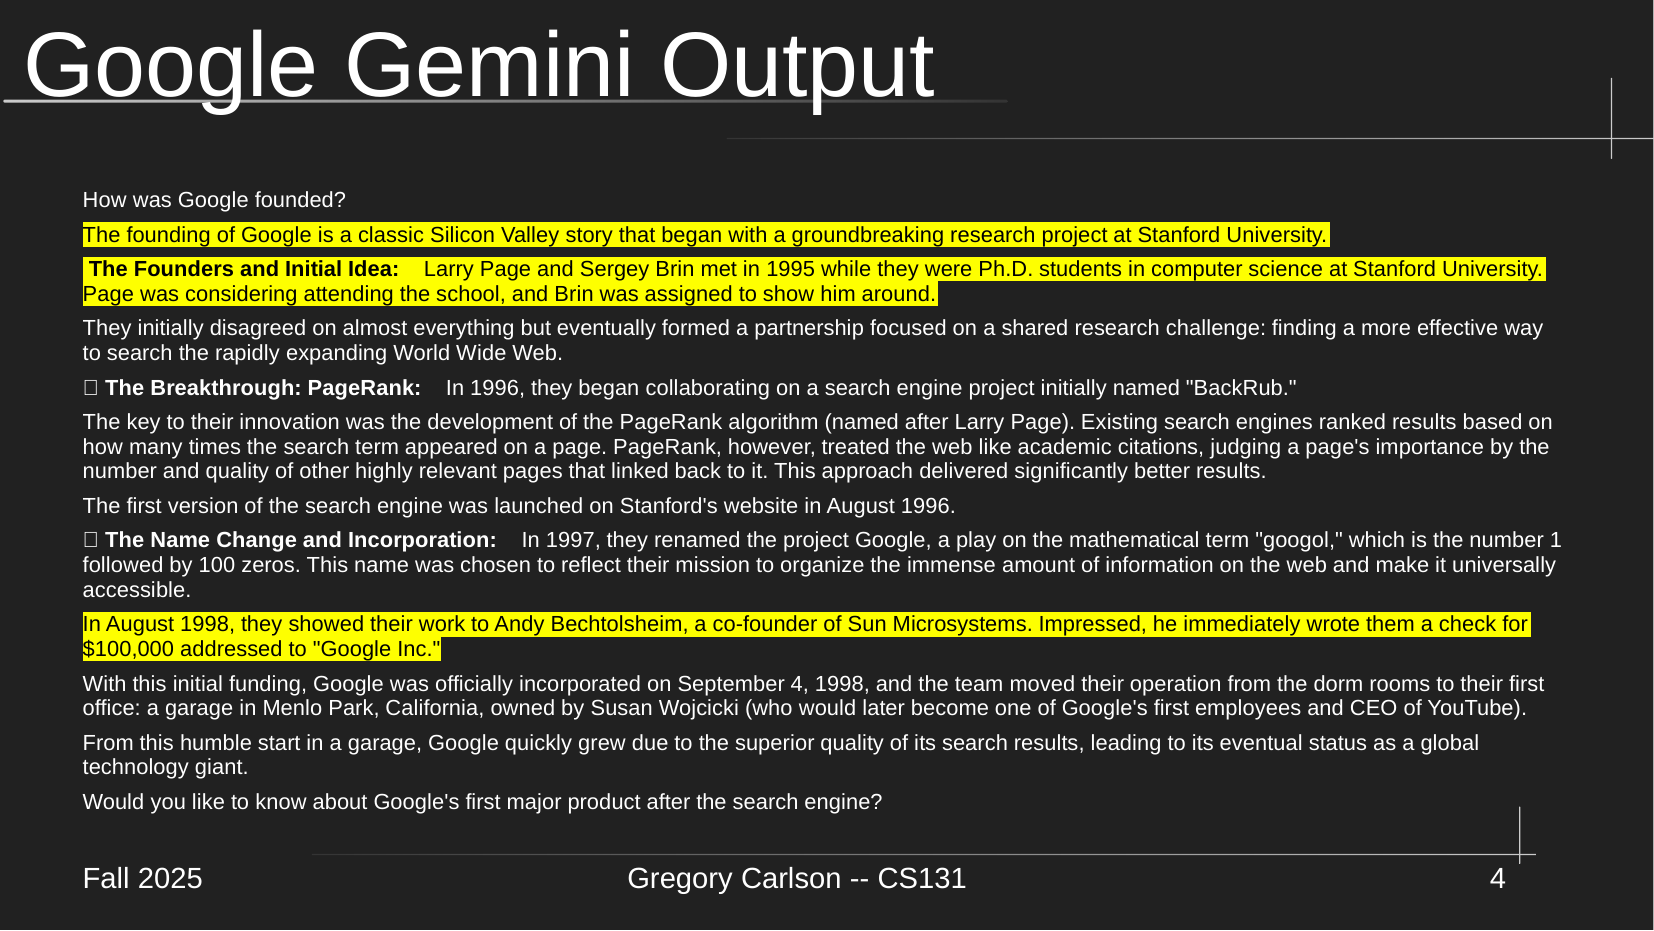

# Google Gemini Output
How was Google founded?
The founding of Google is a classic Silicon Valley story that began with a groundbreaking research project at Stanford University.
🧑‍💻 The Founders and Initial Idea: Larry Page and Sergey Brin met in 1995 while they were Ph.D. students in computer science at Stanford University. Page was considering attending the school, and Brin was assigned to show him around.
They initially disagreed on almost everything but eventually formed a partnership focused on a shared research challenge: finding a more effective way to search the rapidly expanding World Wide Web.
🔗 The Breakthrough: PageRank: In 1996, they began collaborating on a search engine project initially named "BackRub."
The key to their innovation was the development of the PageRank algorithm (named after Larry Page). Existing search engines ranked results based on how many times the search term appeared on a page. PageRank, however, treated the web like academic citations, judging a page's importance by the number and quality of other highly relevant pages that linked back to it. This approach delivered significantly better results.
The first version of the search engine was launched on Stanford's website in August 1996.
🔢 The Name Change and Incorporation: In 1997, they renamed the project Google, a play on the mathematical term "googol," which is the number 1 followed by 100 zeros. This name was chosen to reflect their mission to organize the immense amount of information on the web and make it universally accessible.
In August 1998, they showed their work to Andy Bechtolsheim, a co-founder of Sun Microsystems. Impressed, he immediately wrote them a check for $100,000 addressed to "Google Inc."
With this initial funding, Google was officially incorporated on September 4, 1998, and the team moved their operation from the dorm rooms to their first office: a garage in Menlo Park, California, owned by Susan Wojcicki (who would later become one of Google's first employees and CEO of YouTube).
From this humble start in a garage, Google quickly grew due to the superior quality of its search results, leading to its eventual status as a global technology giant.
Would you like to know about Google's first major product after the search engine?
Fall 2025
Gregory Carlson -- CS131
4